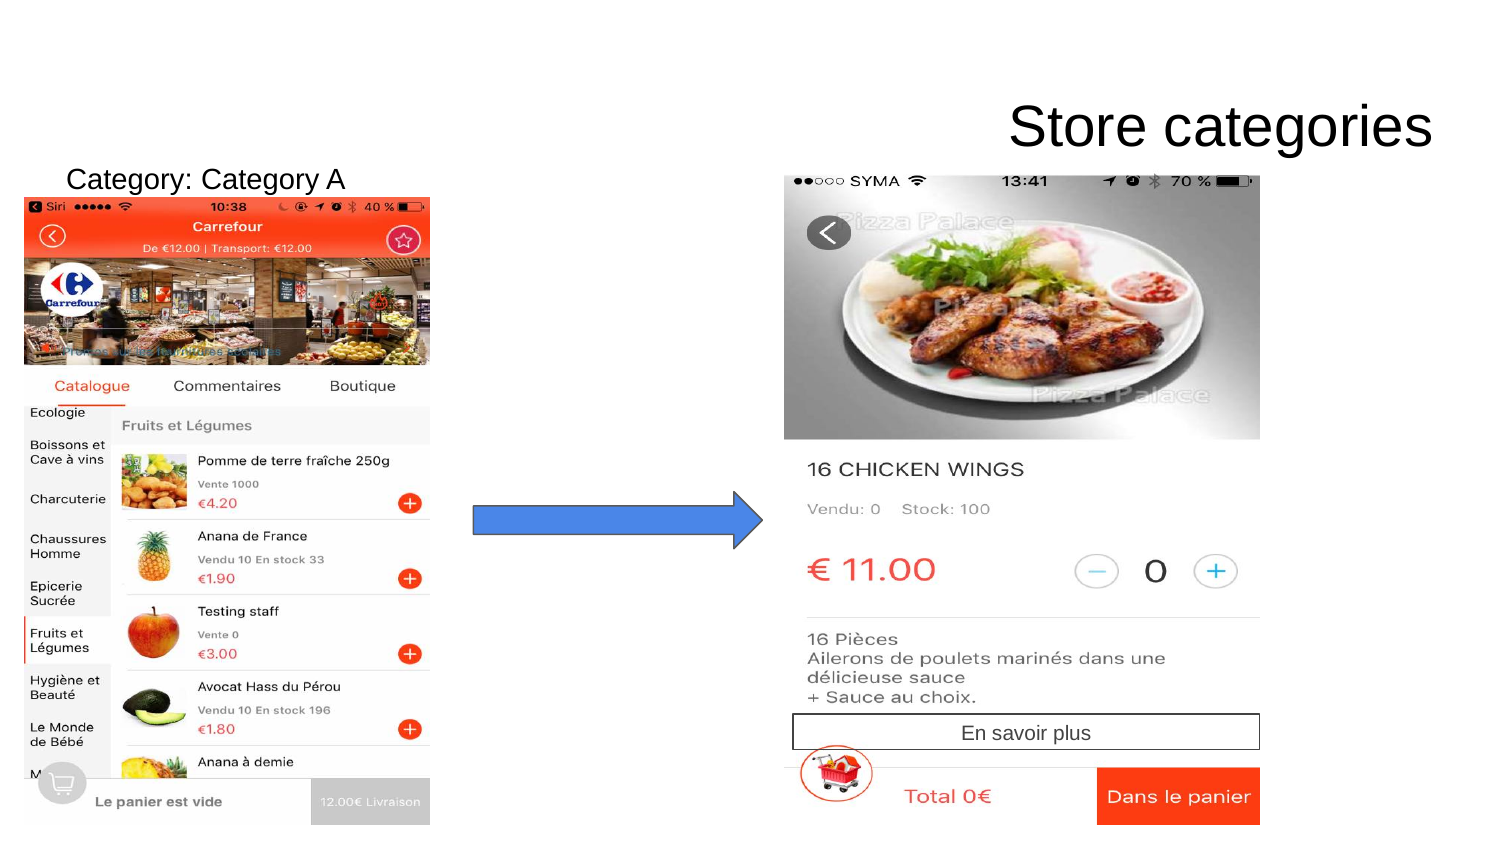

# Store categories
Category: Category A
En savoir plus